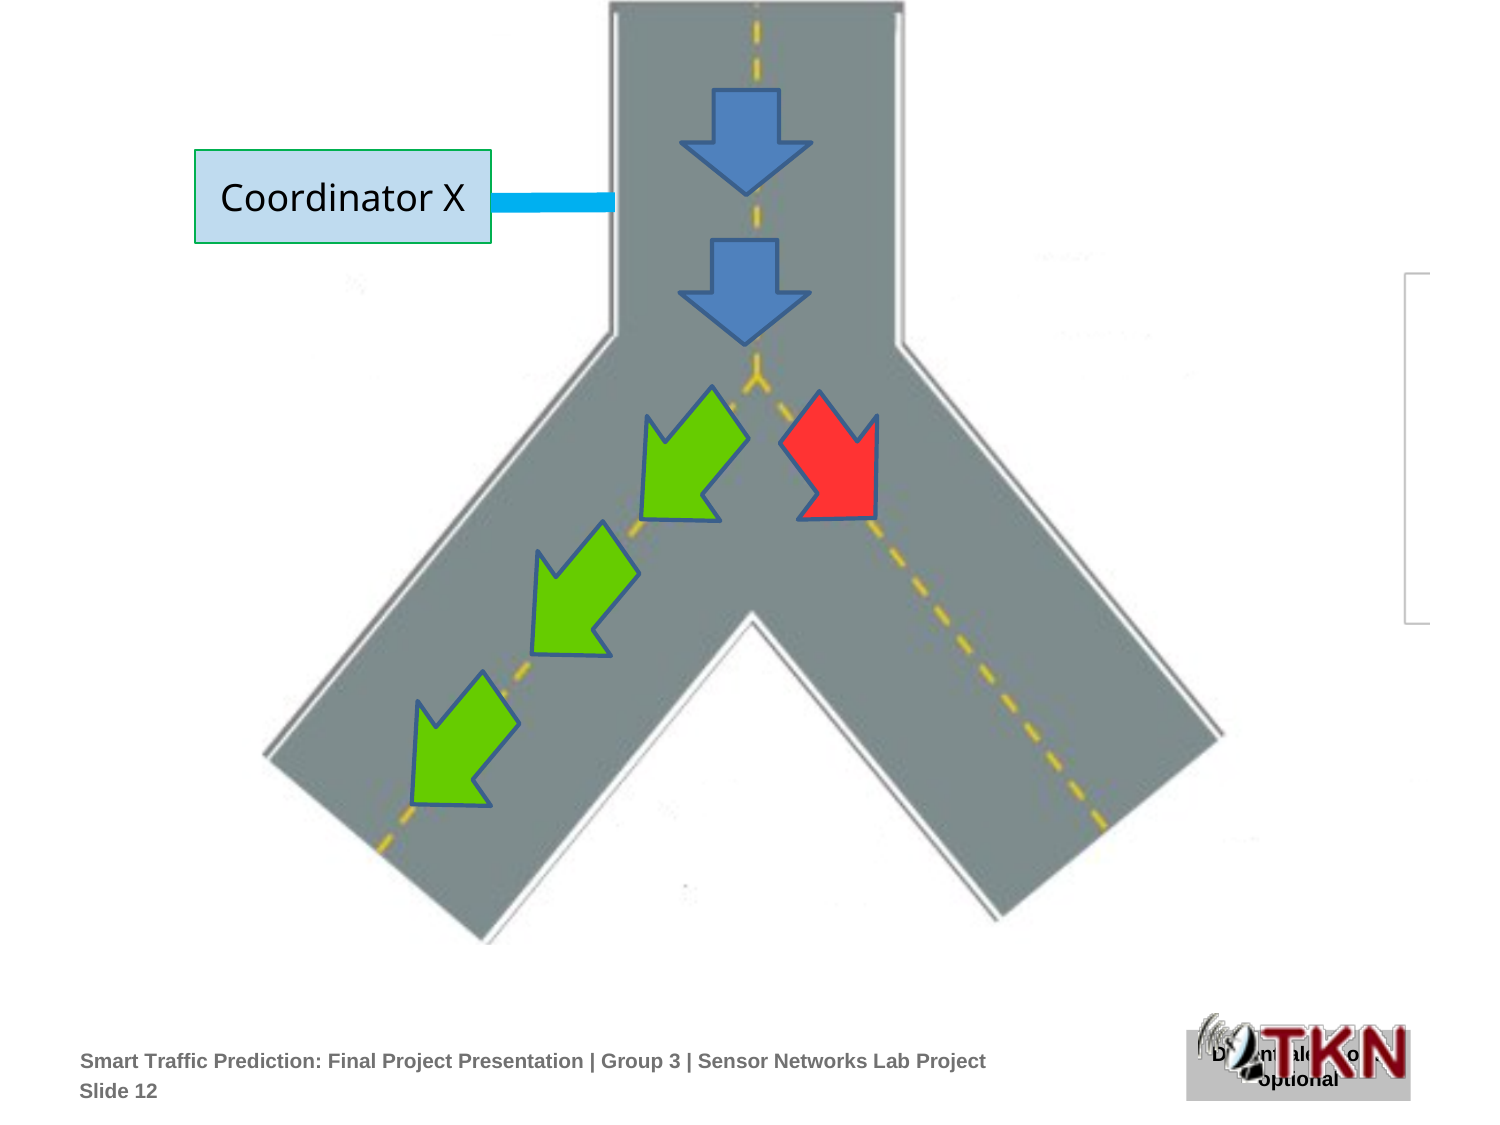

Coordinator X
Smart Traffic Prediction: Final Project Presentation | Group 3 | Sensor Networks Lab Project
Slide